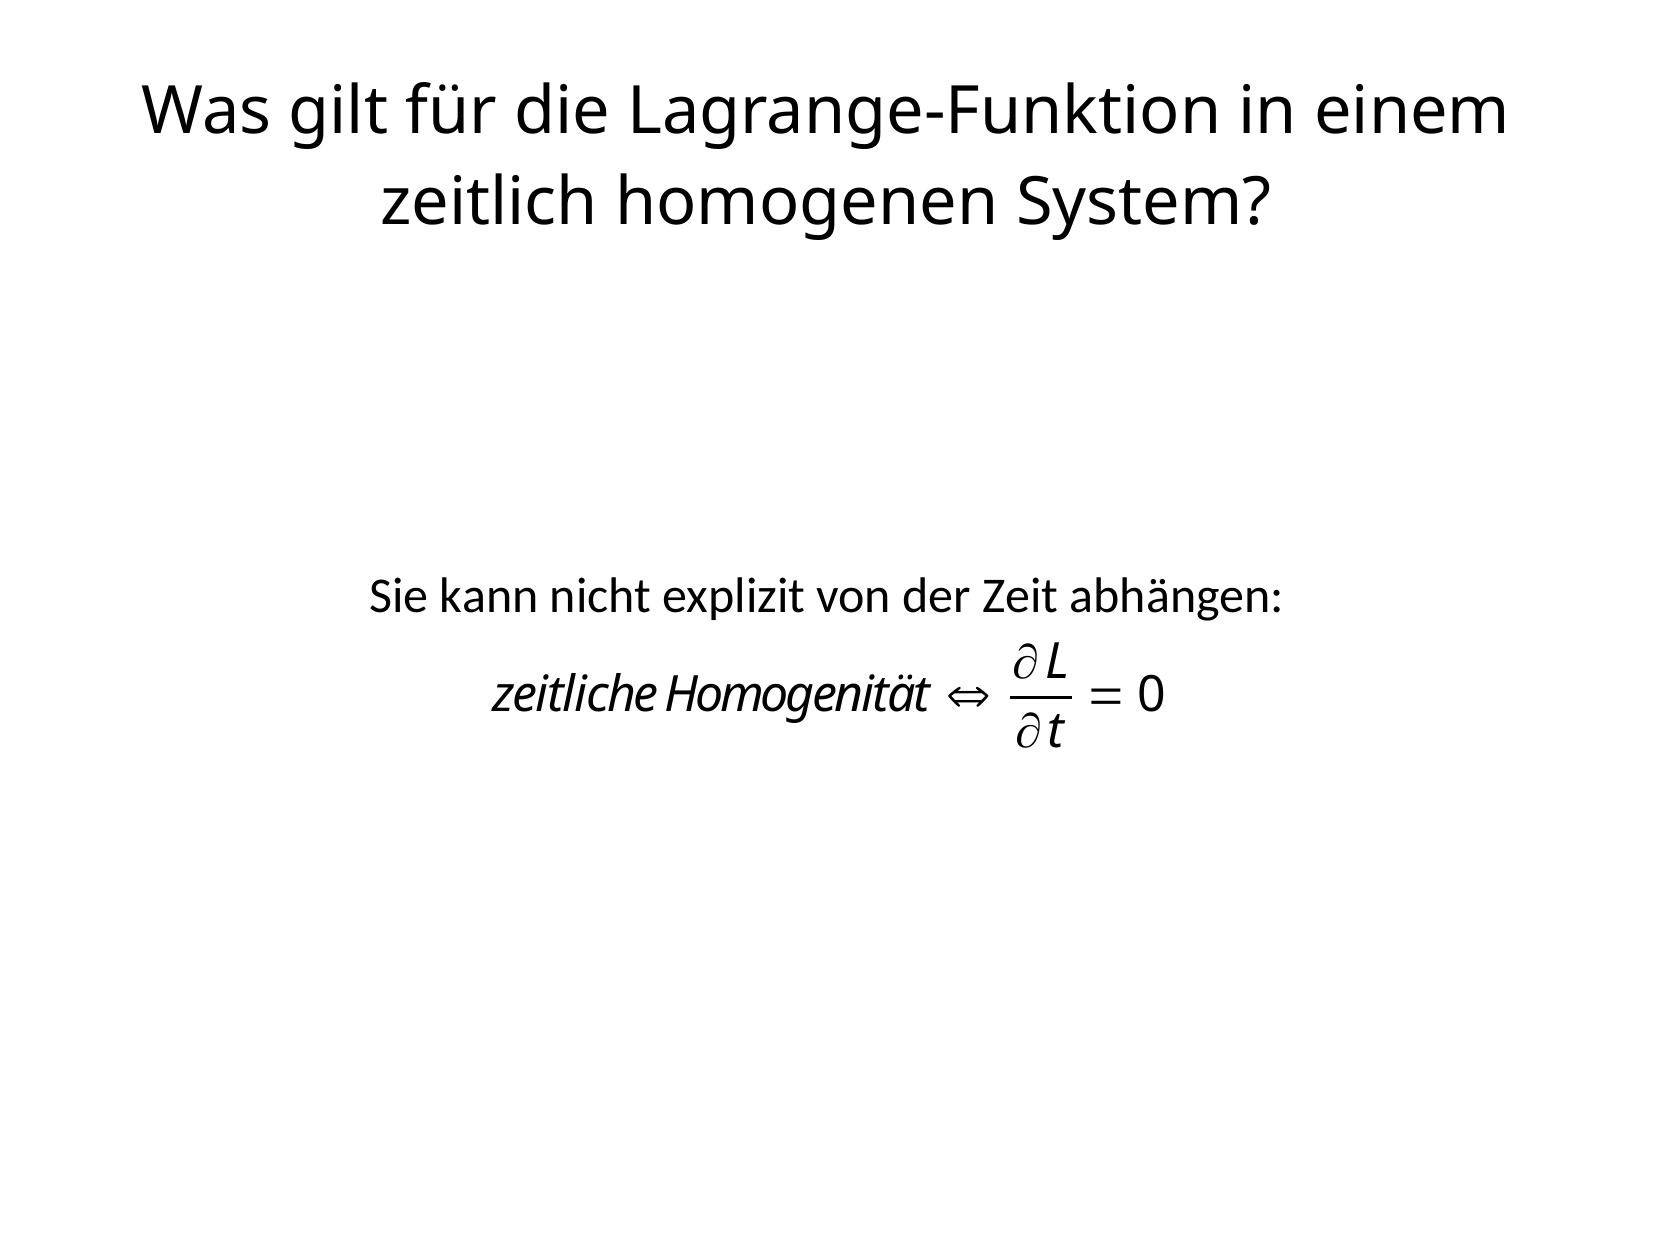

# Was gilt für die Lagrange-Funktion in einem zeitlich homogenen System?
Sie kann nicht explizit von der Zeit abhängen: